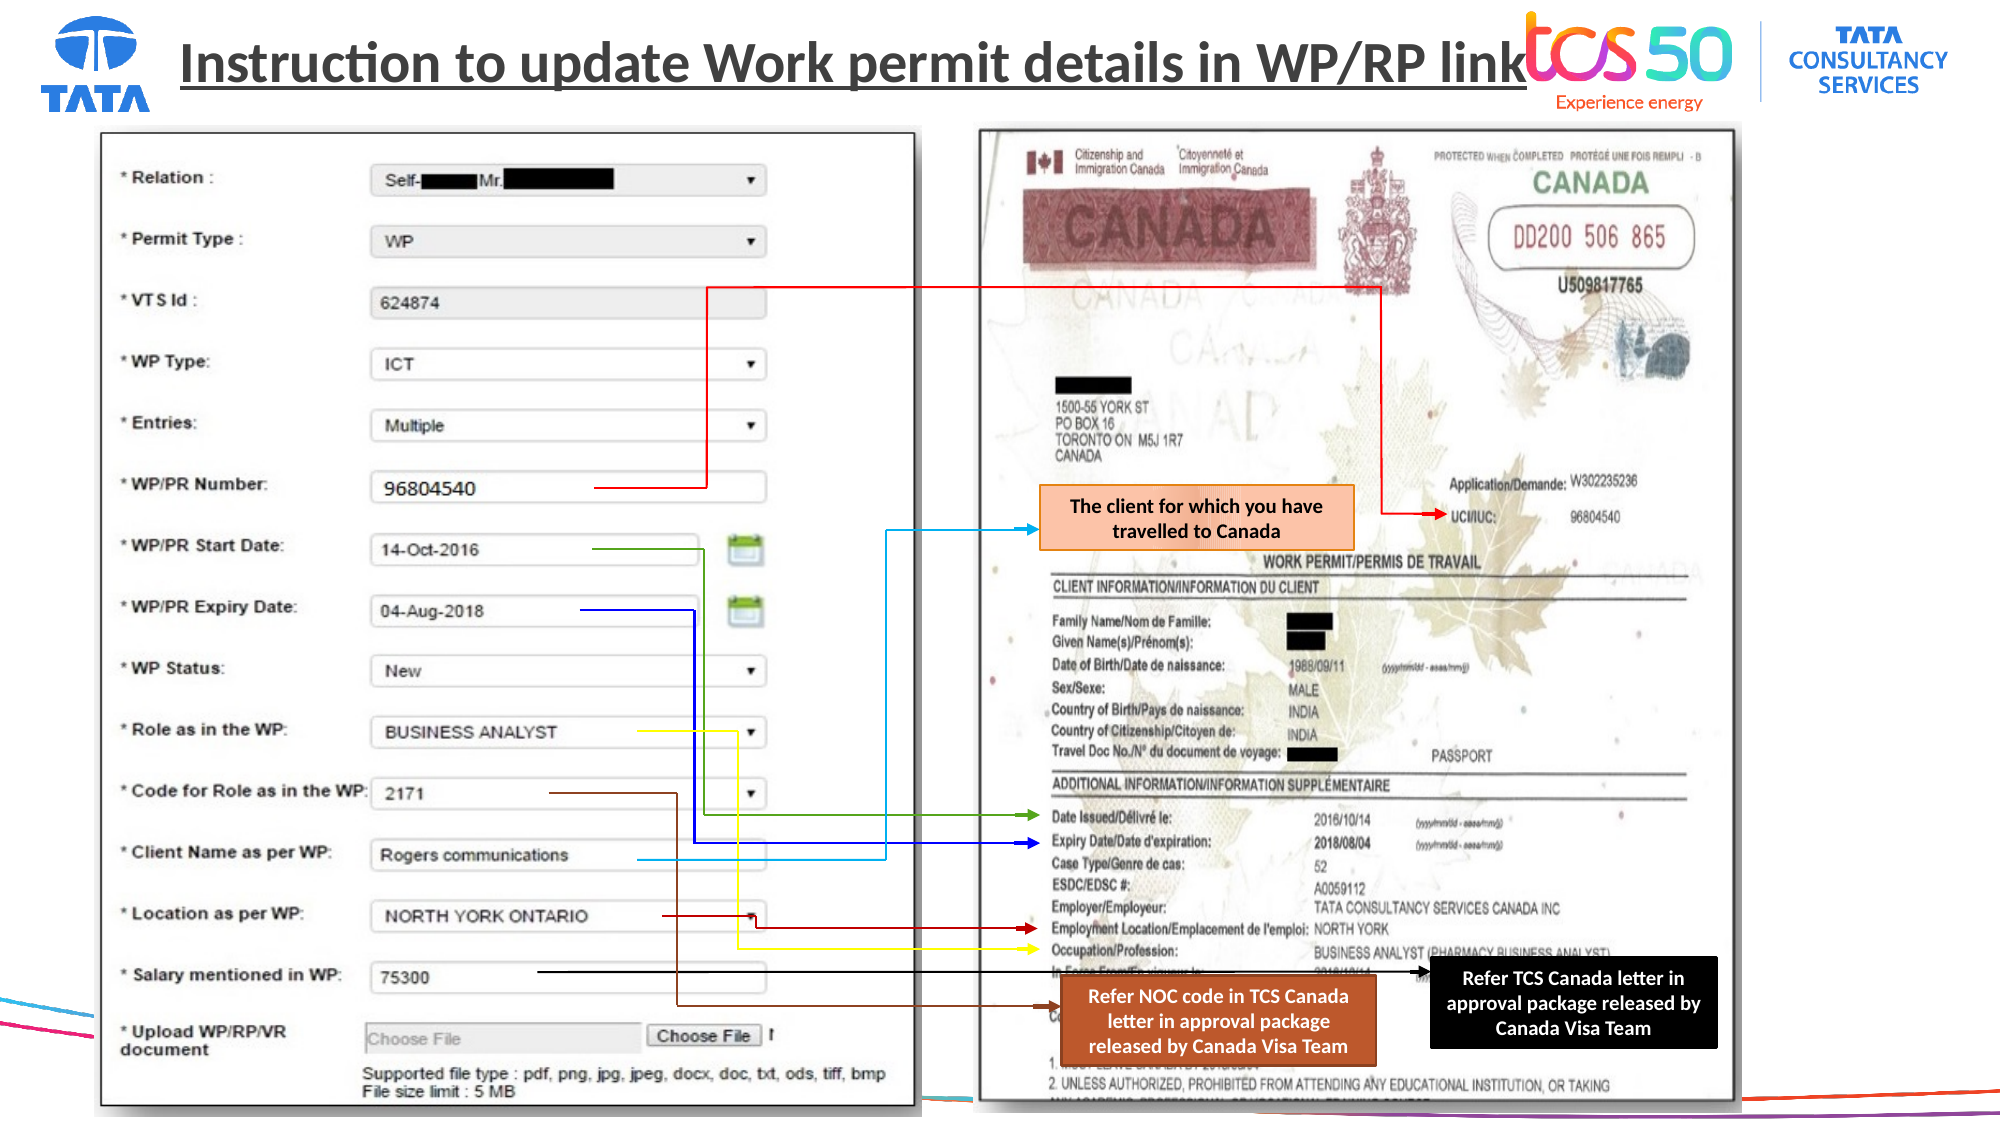

# Instruction to update Work permit details in WP/RP link
The client for which you have travelled to Canada
Refer TCS Canada letter in approval package released by Canada Visa Team
Refer NOC code in TCS Canada letter in approval package released by Canada Visa Team